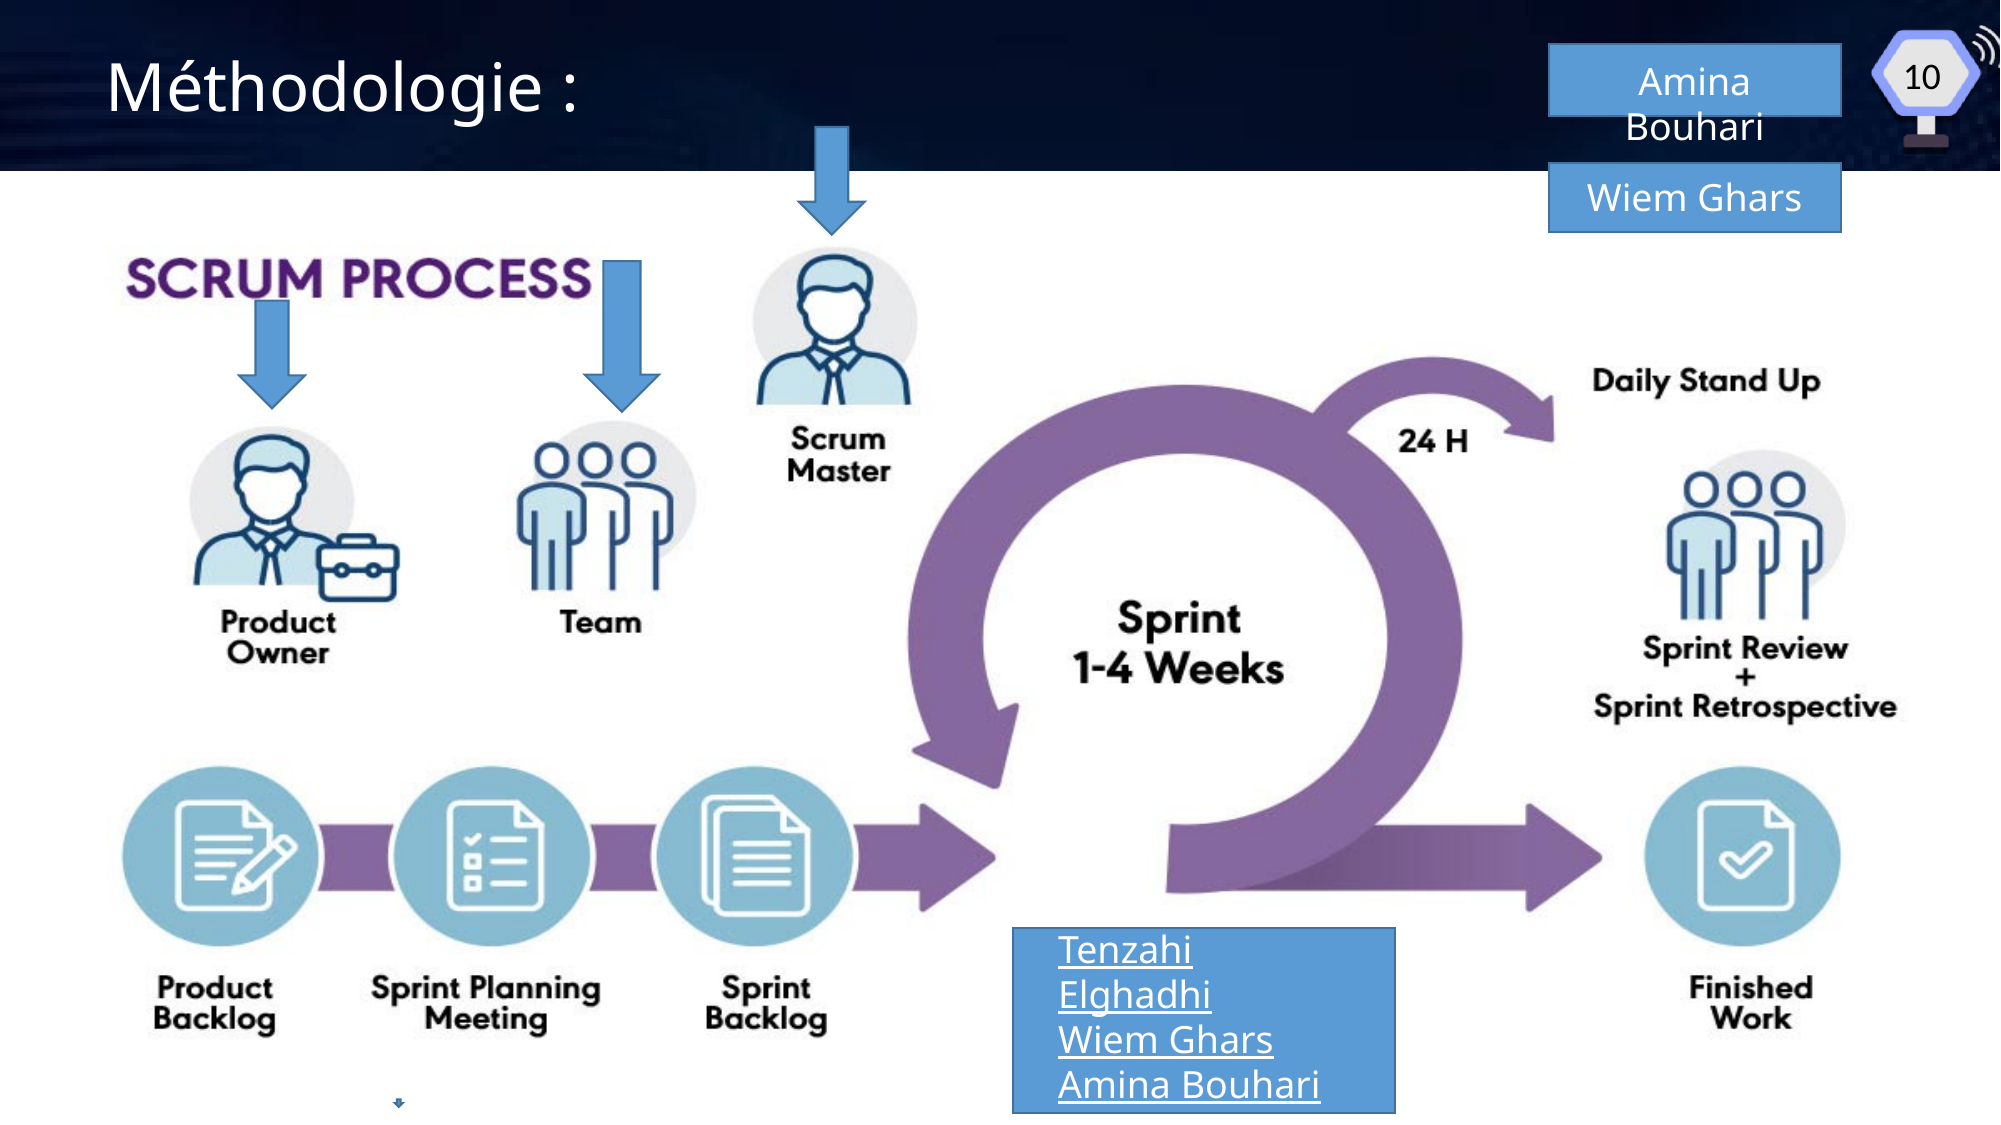

Méthodologie :
10
Amina Bouhari
#
Wiem Ghars
Tenzahi Elghadhi
Wiem Ghars
Amina Bouhari
Balkiss Doulemi